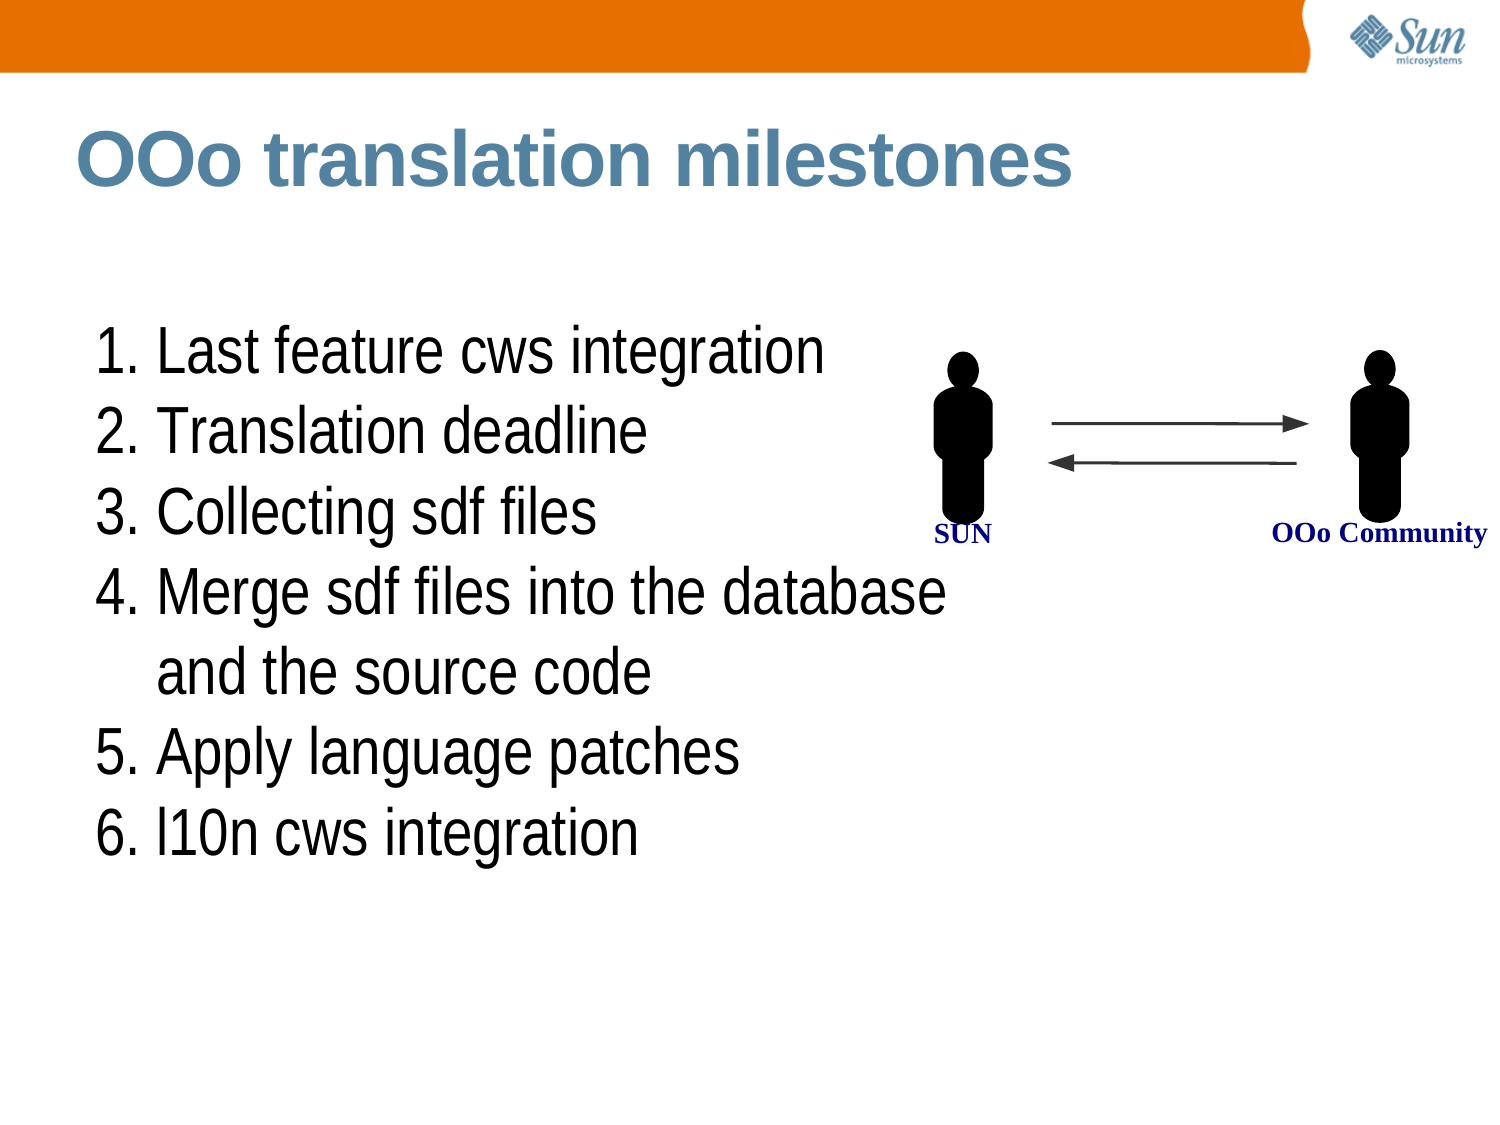

# OOo translation milestones
1. Last feature cws integration
2. Translation deadline
3. Collecting sdf files
4. Merge sdf files into the database
 and the source code
5. Apply language patches
6. l10n cws integration
OOo Community
SUN